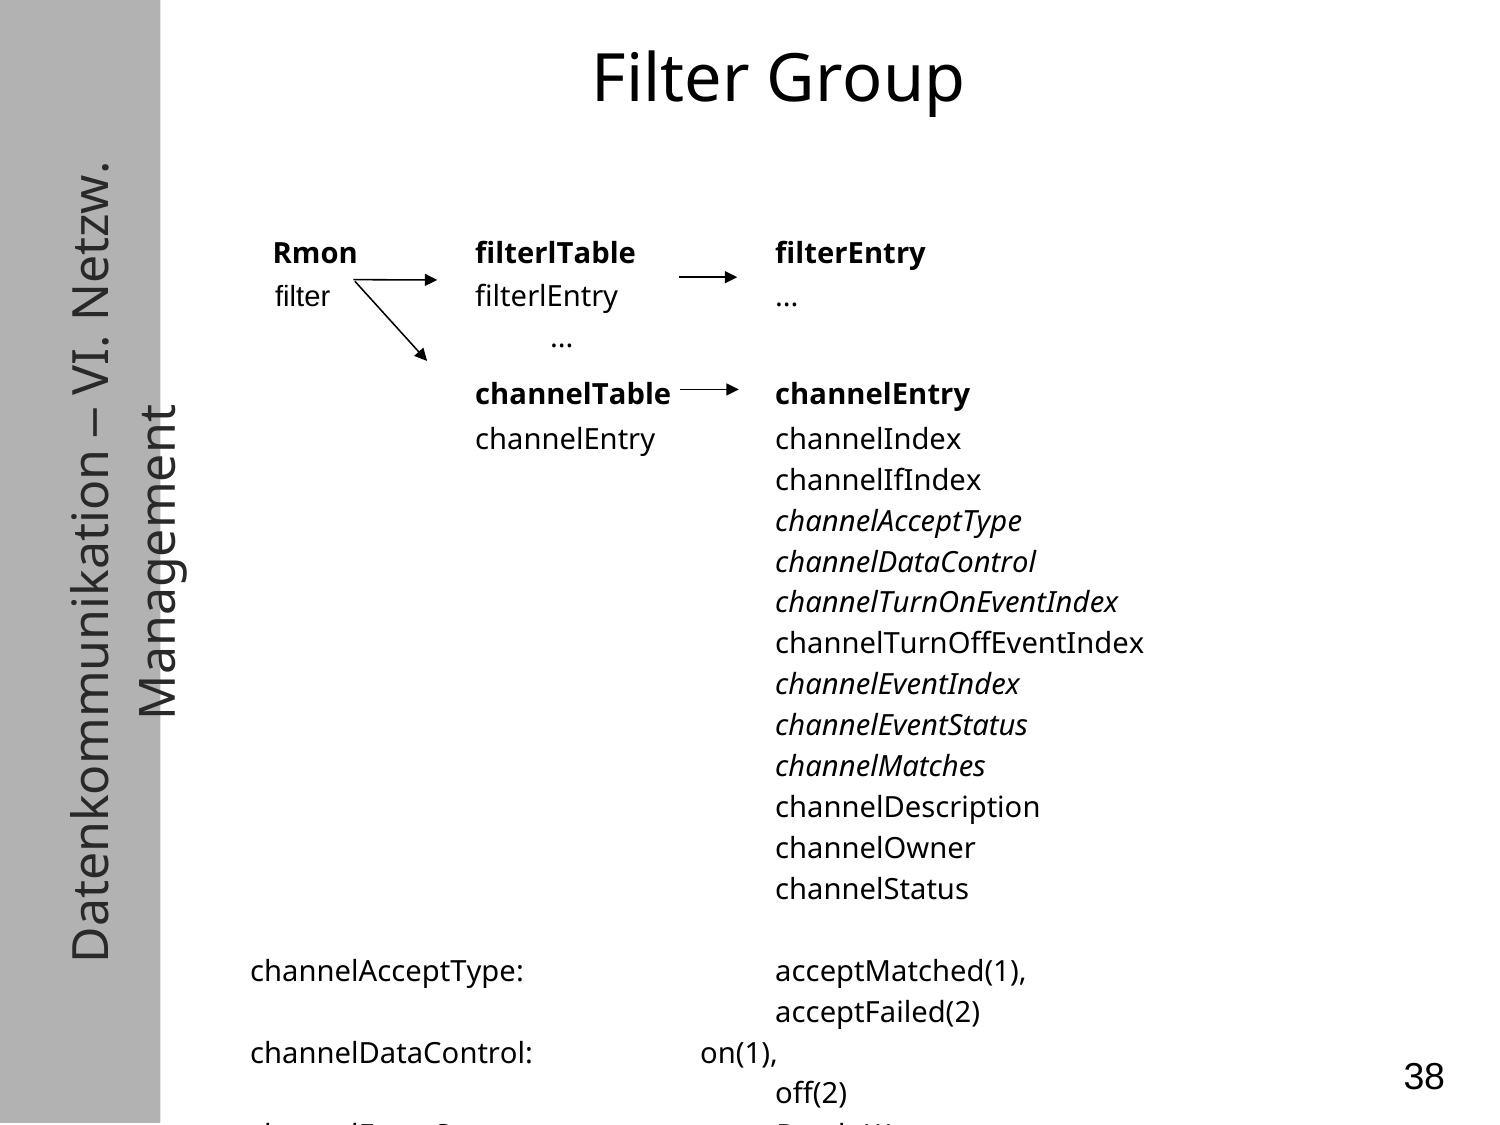

Filter Group
 Rmon		filterlTable		filterEntry
 filter		filterlEntry			...
				...
			channelTable		channelEntry
			channelEntry		channelIndex
							channelIfIndex
							channelAcceptType
							channelDataControl
							channelTurnOnEventIndex
							channelTurnOffEventIndex
							channelEventIndex
							channelEventStatus
							channelMatches
							channelDescription
							channelOwner
							channelStatus
channelAcceptType:				acceptMatched(1),
							acceptFailed(2)
channelDataControl:			on(1),
							off(2)
channelEventStatus:			eventReady(1),
							eventFired(2),
							eventAlwaysReady(3)
Datenkommunikation – VI. Netzw. Management